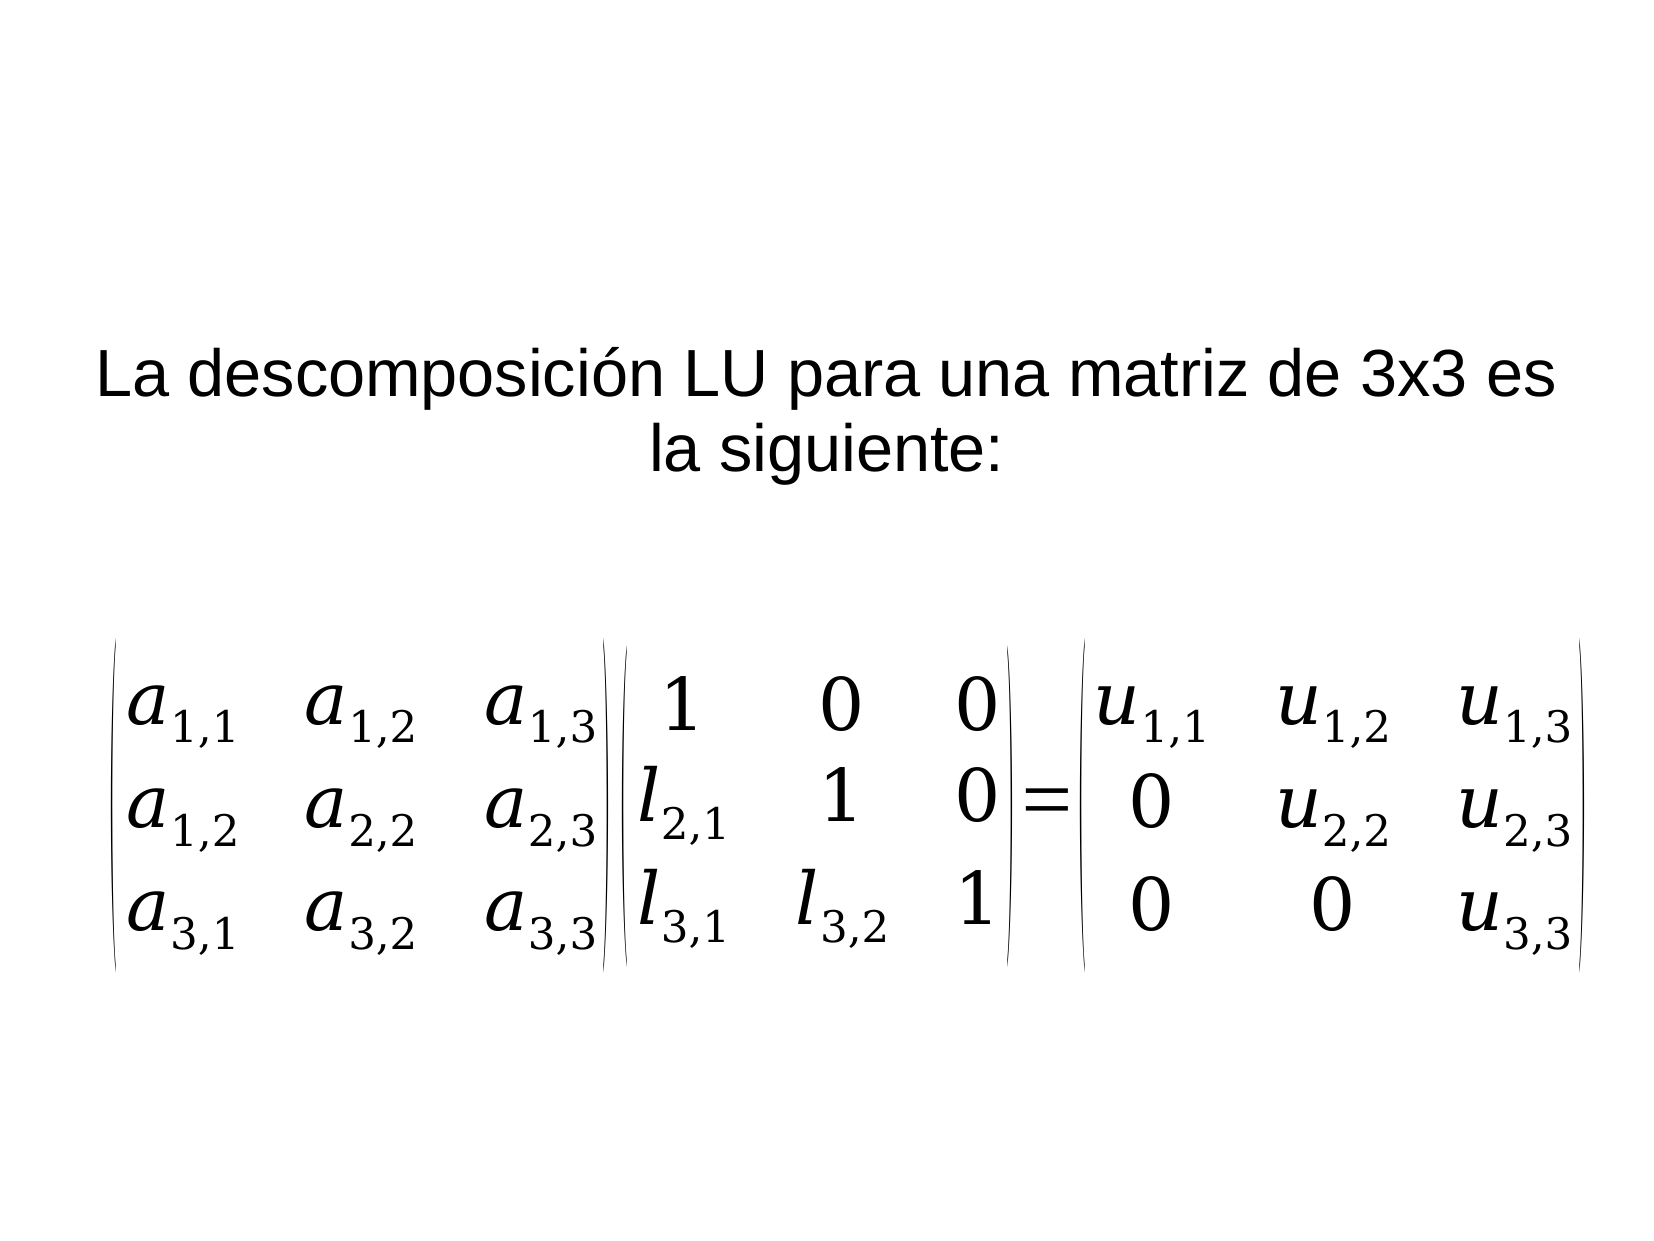

#
La descomposición LU para una matriz de 3x3 es la siguiente: